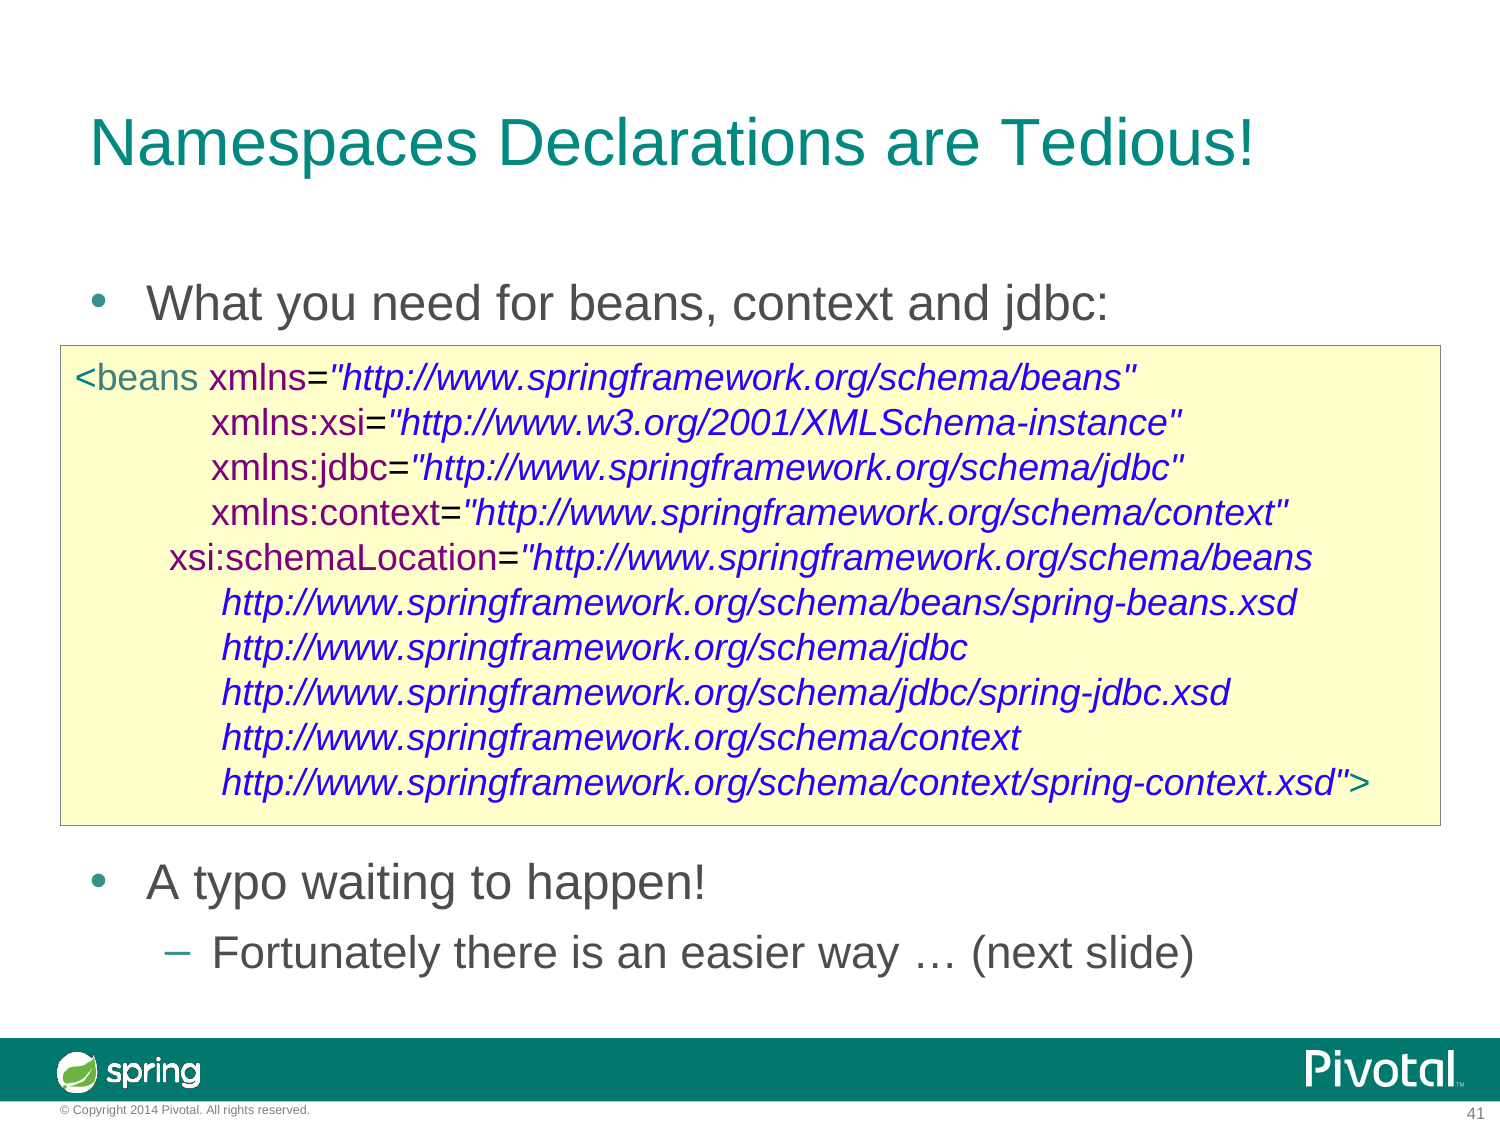

# Namespaces Declarations are Tedious!
What you need for beans, context and jdbc:
A typo waiting to happen!
Fortunately there is an easier way … (next slide)
<beans xmlns="http://www.springframework.org/schema/beans"
 xmlns:xsi="http://www.w3.org/2001/XMLSchema-instance"
 xmlns:jdbc="http://www.springframework.org/schema/jdbc"
 xmlns:context="http://www.springframework.org/schema/context"
 xsi:schemaLocation="http://www.springframework.org/schema/beans
 http://www.springframework.org/schema/beans/spring-beans.xsd
 http://www.springframework.org/schema/jdbc
 http://www.springframework.org/schema/jdbc/spring-jdbc.xsd
 http://www.springframework.org/schema/context
 http://www.springframework.org/schema/context/spring-context.xsd">